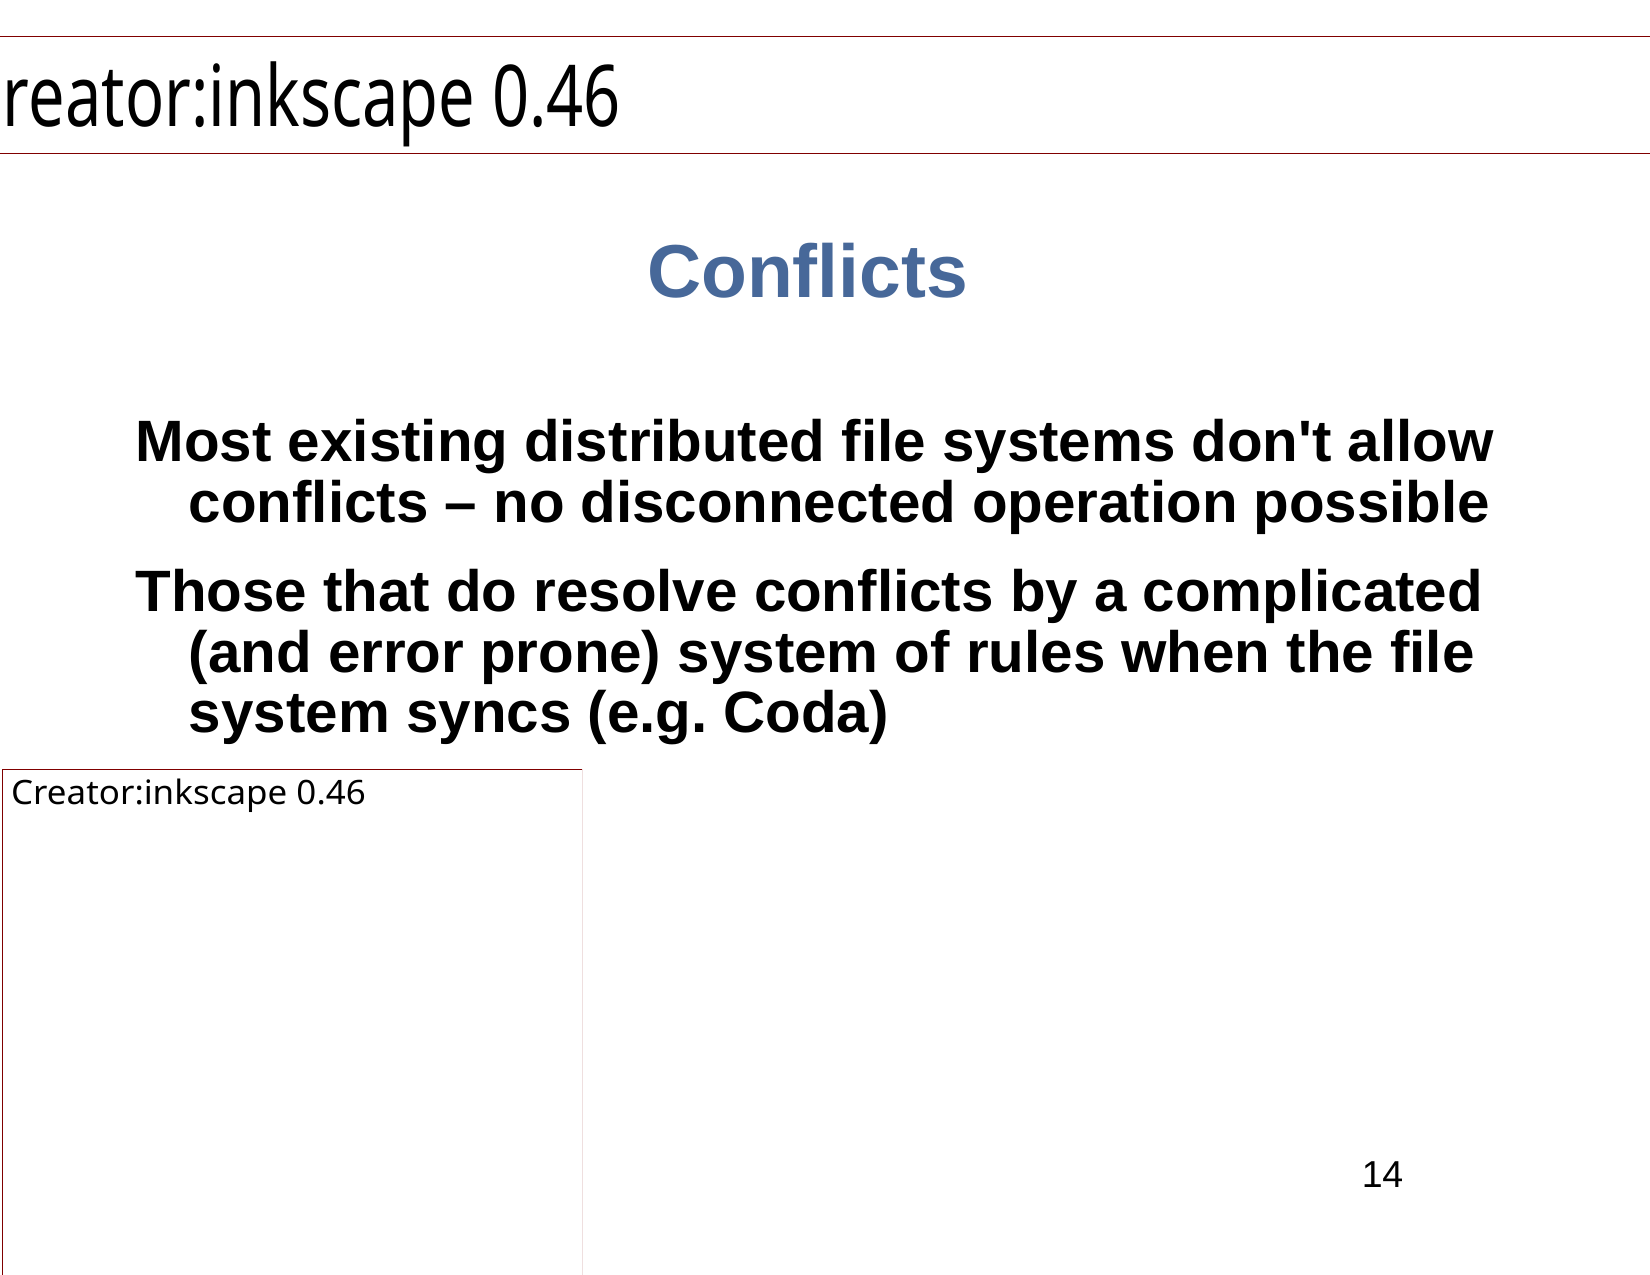

# Conflicts
Most existing distributed file systems don't allow conflicts – no disconnected operation possible
Those that do resolve conflicts by a complicated (and error prone) system of rules when the file system syncs (e.g. Coda)